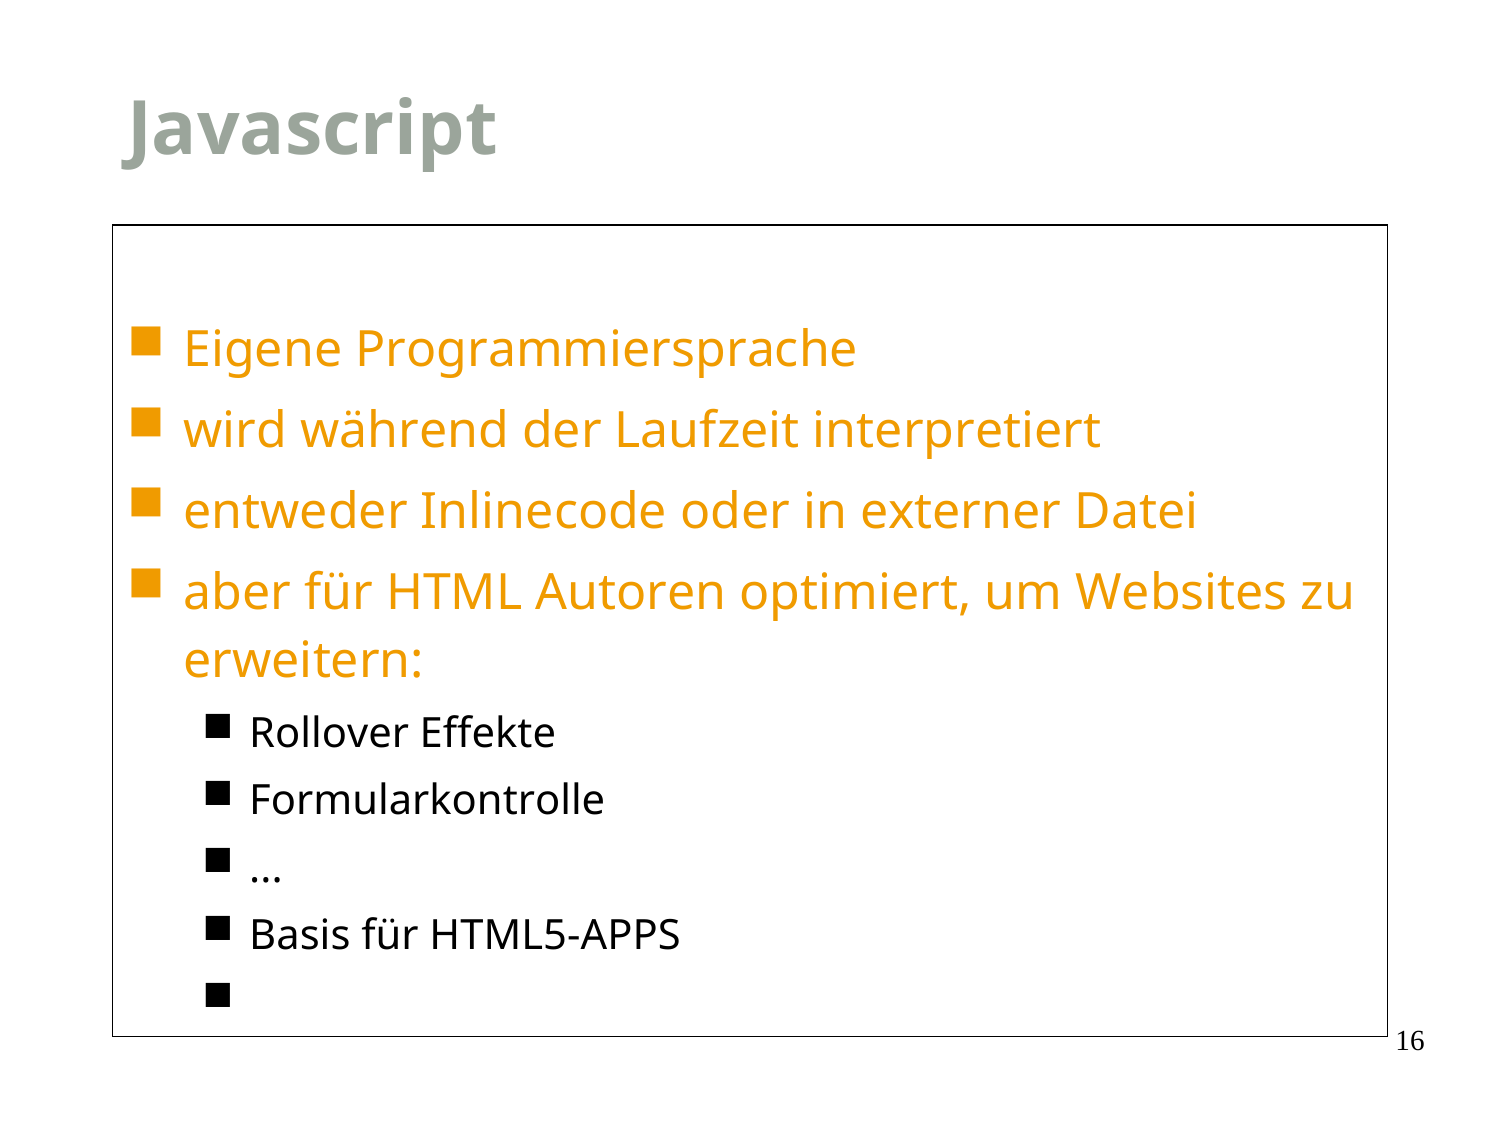

# Javascript
Eigene Programmiersprache
wird während der Laufzeit interpretiert
entweder Inlinecode oder in externer Datei
aber für HTML Autoren optimiert, um Websites zu erweitern:
Rollover Effekte
Formularkontrolle
...
Basis für HTML5-APPS
16